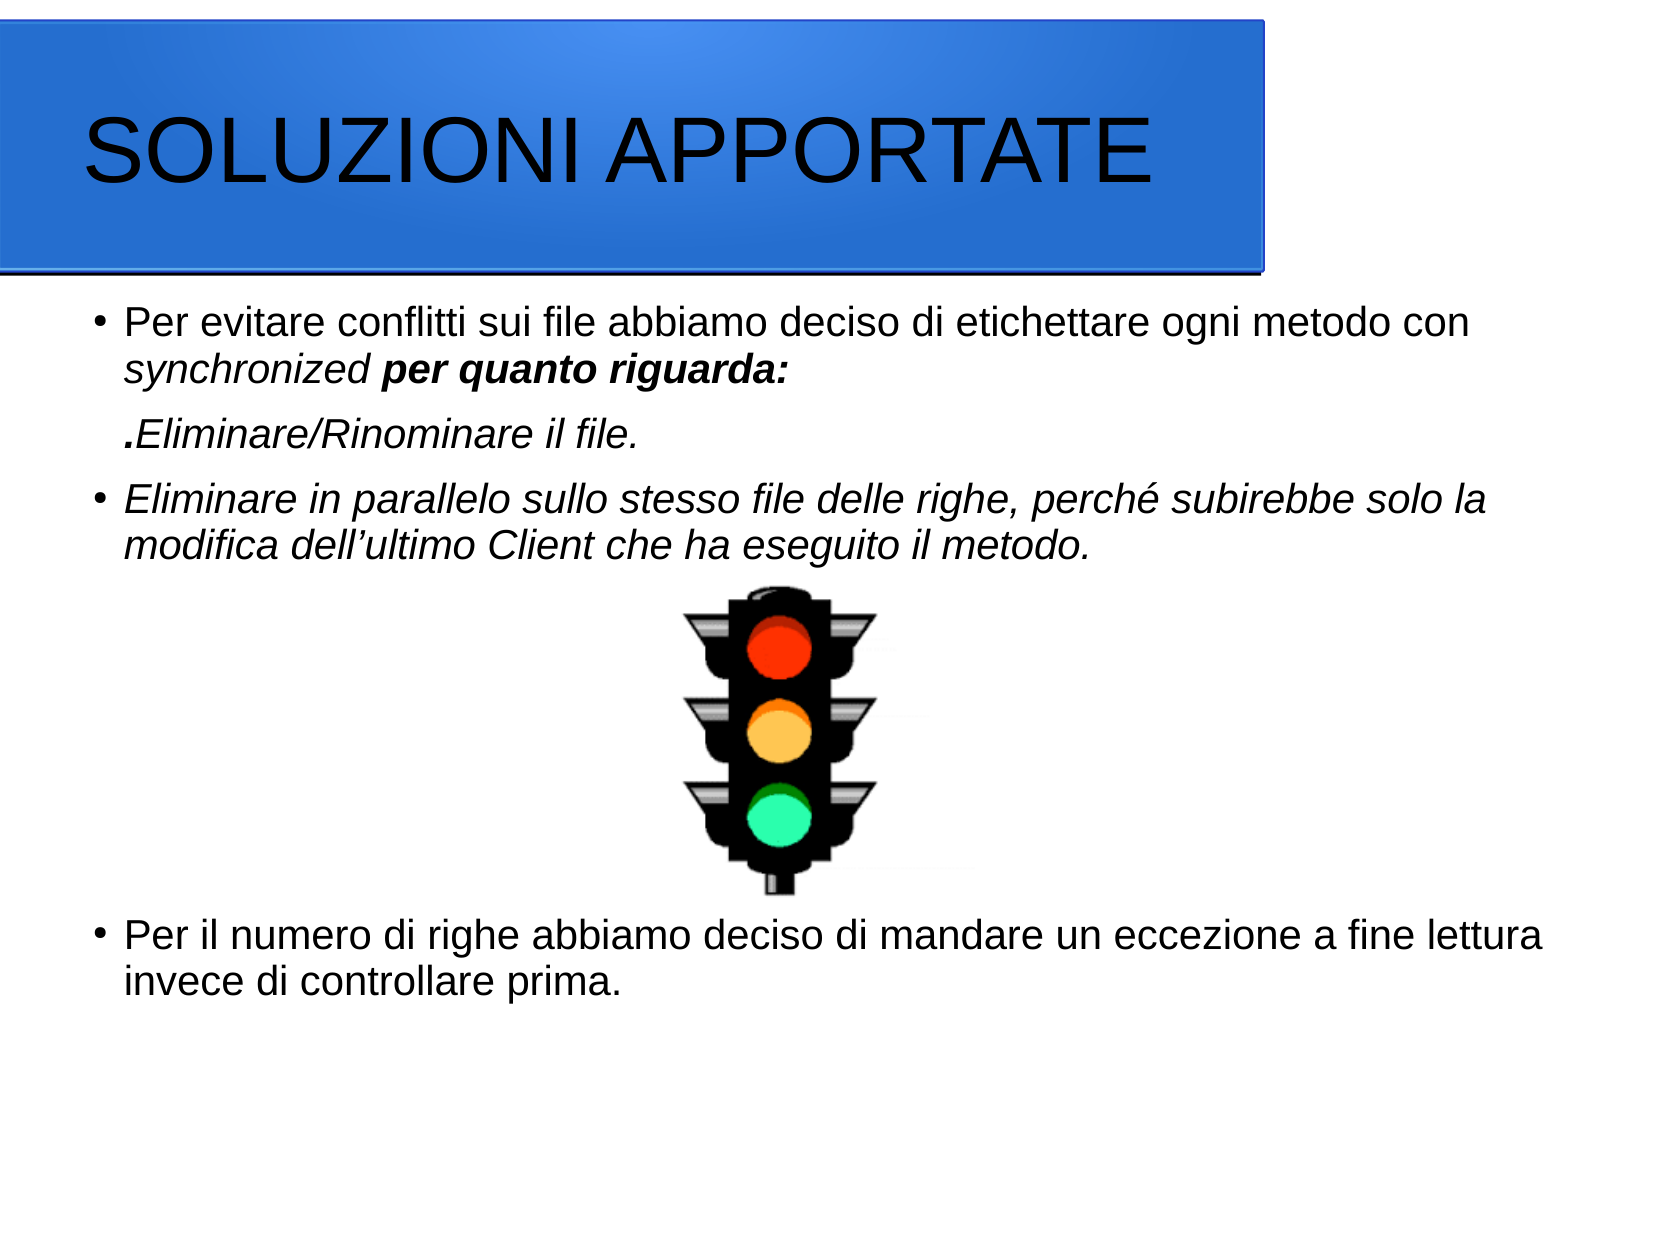

# SOLUZIONI APPORTATE
Per evitare conflitti sui file abbiamo deciso di etichettare ogni metodo con synchronized per quanto riguarda:
.Eliminare/Rinominare il file.
Eliminare in parallelo sullo stesso file delle righe, perché subirebbe solo la modifica dell’ultimo Client che ha eseguito il metodo.
Per il numero di righe abbiamo deciso di mandare un eccezione a fine lettura invece di controllare prima.